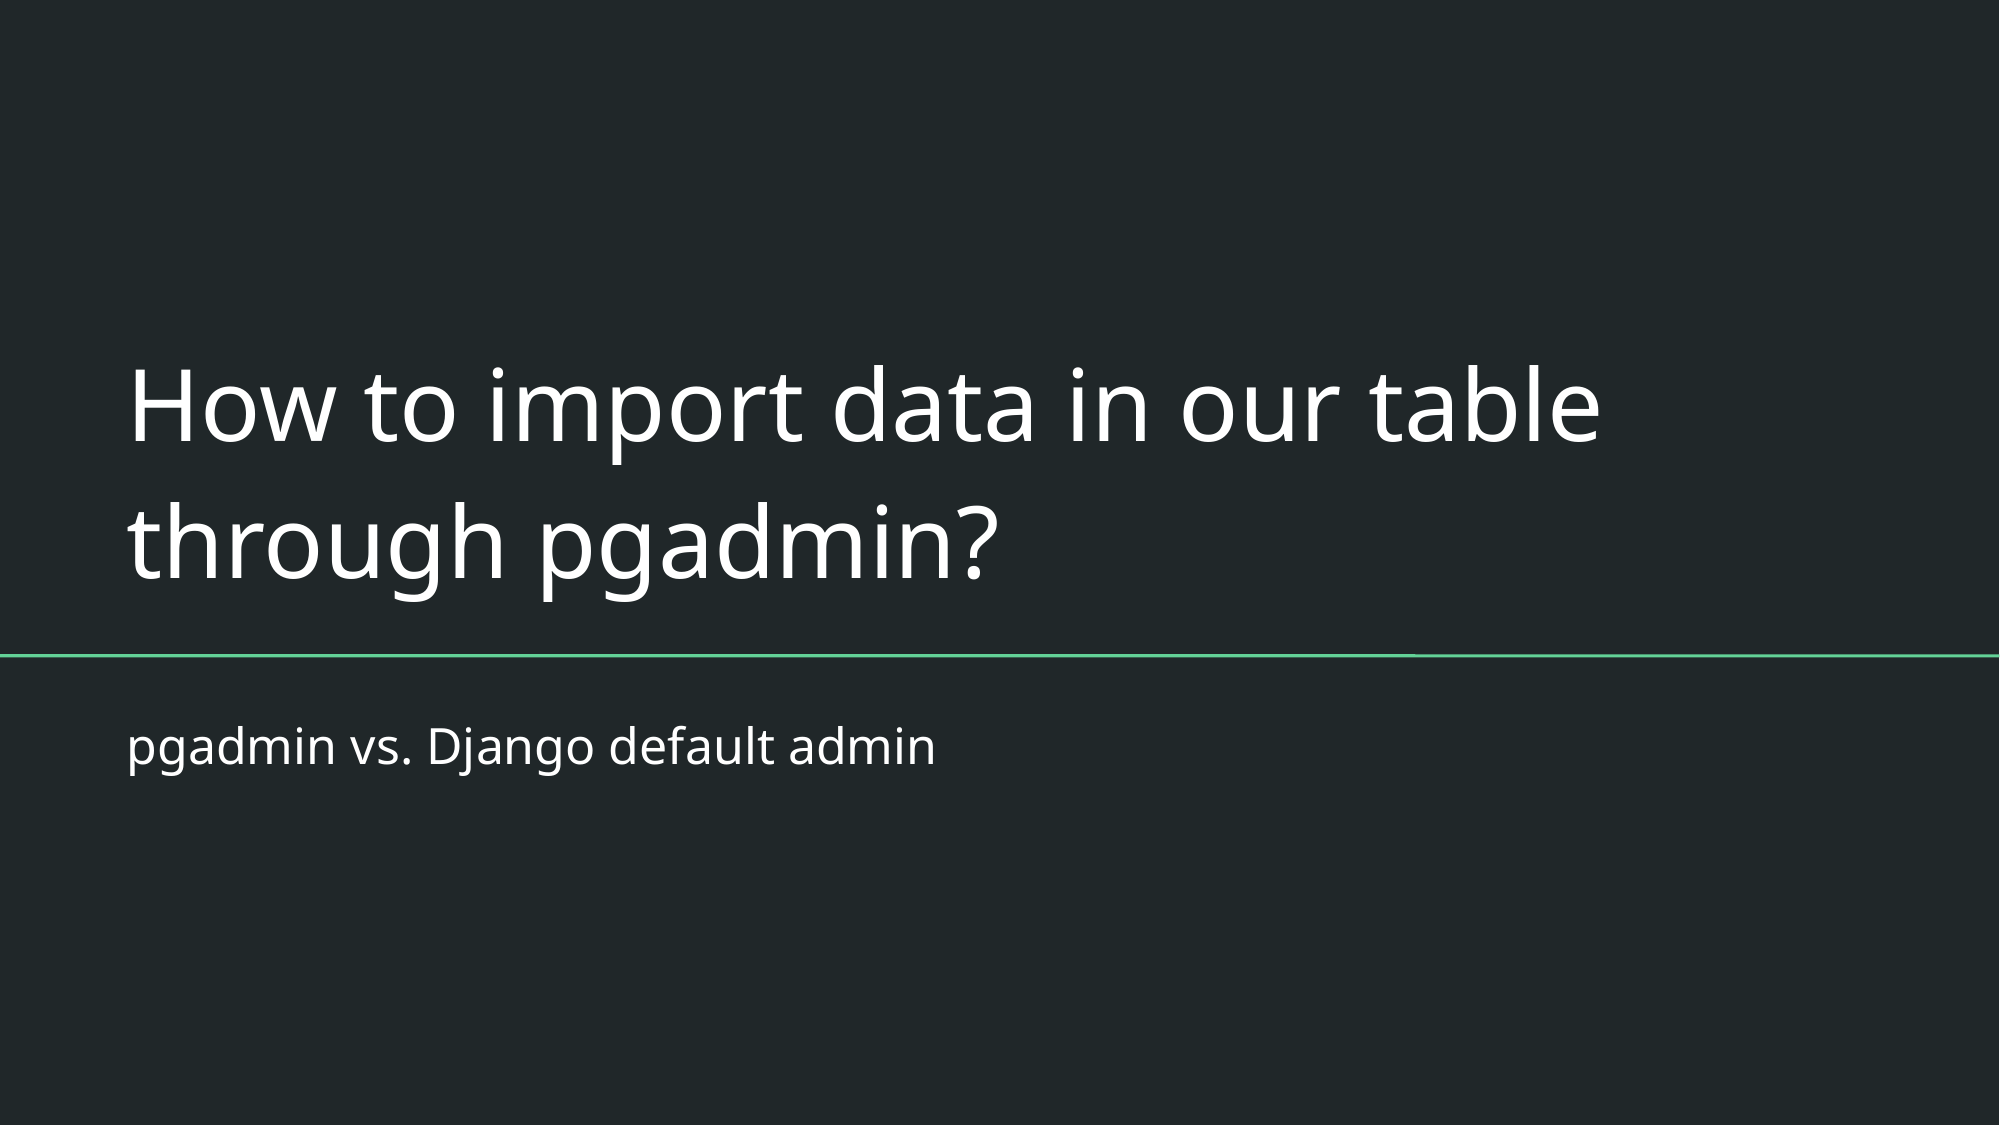

# How to import data in our table through pgadmin?
pgadmin vs. Django default admin